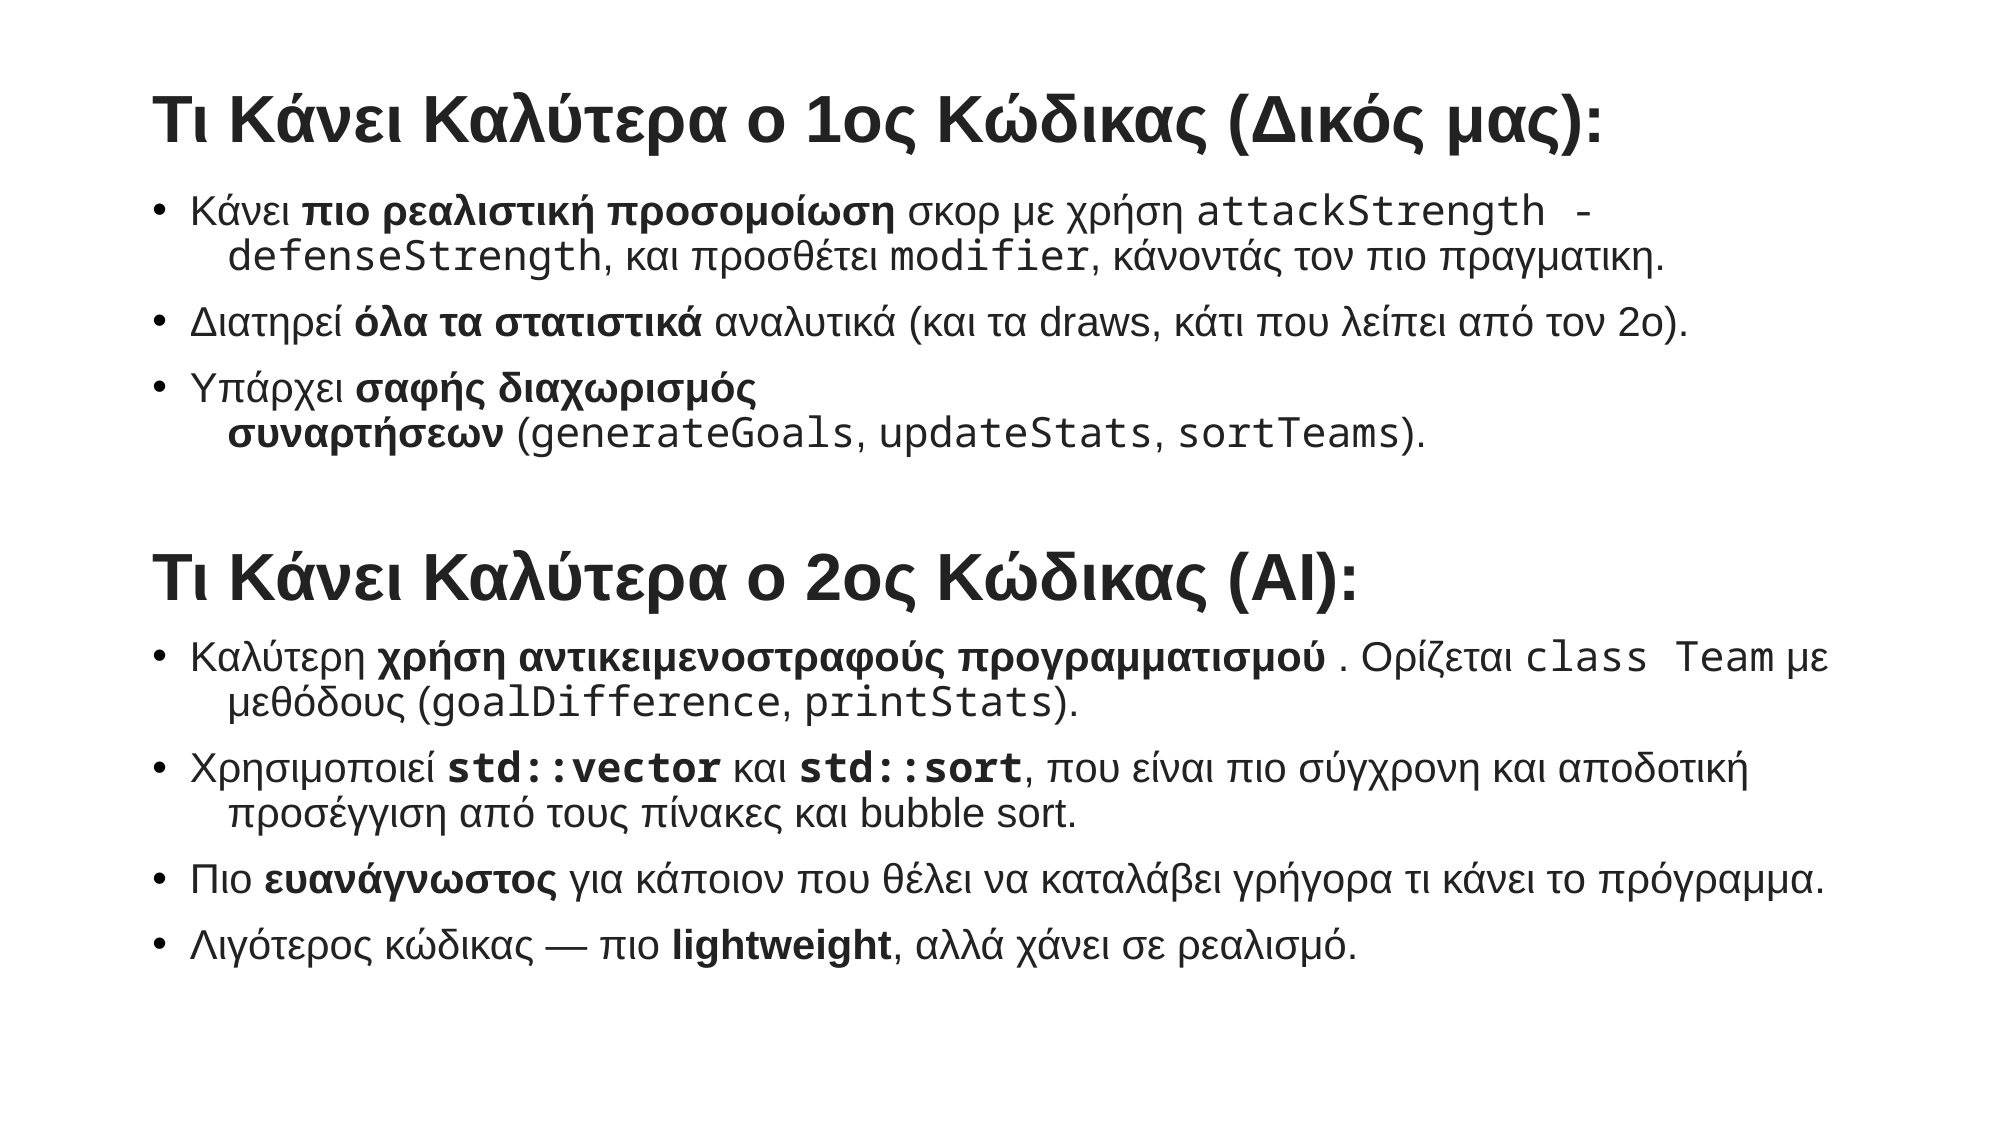

# Τι Κάνει Καλύτερα ο 1ος Κώδικας (Δικός μας):
Κάνει πιο ρεαλιστική προσομοίωση σκορ με χρήση attackStrength - defenseStrength, και προσθέτει modifier, κάνοντάς τον πιο πραγματικη.
Διατηρεί όλα τα στατιστικά αναλυτικά (και τα draws, κάτι που λείπει από τον 2ο).
Υπάρχει σαφής διαχωρισμός συναρτήσεων (generateGoals, updateStats, sortTeams).
Τι Κάνει Καλύτερα ο 2ος Κώδικας (ΑΙ):
Καλύτερη χρήση αντικειμενοστραφούς προγραμματισμού . Ορίζεται class Team με μεθόδους (goalDifference, printStats).
Χρησιμοποιεί std::vector και std::sort, που είναι πιο σύγχρονη και αποδοτική προσέγγιση από τους πίνακες και bubble sort.
Πιο ευανάγνωστος για κάποιον που θέλει να καταλάβει γρήγορα τι κάνει το πρόγραμμα.
Λιγότερος κώδικας — πιο lightweight, αλλά χάνει σε ρεαλισμό.